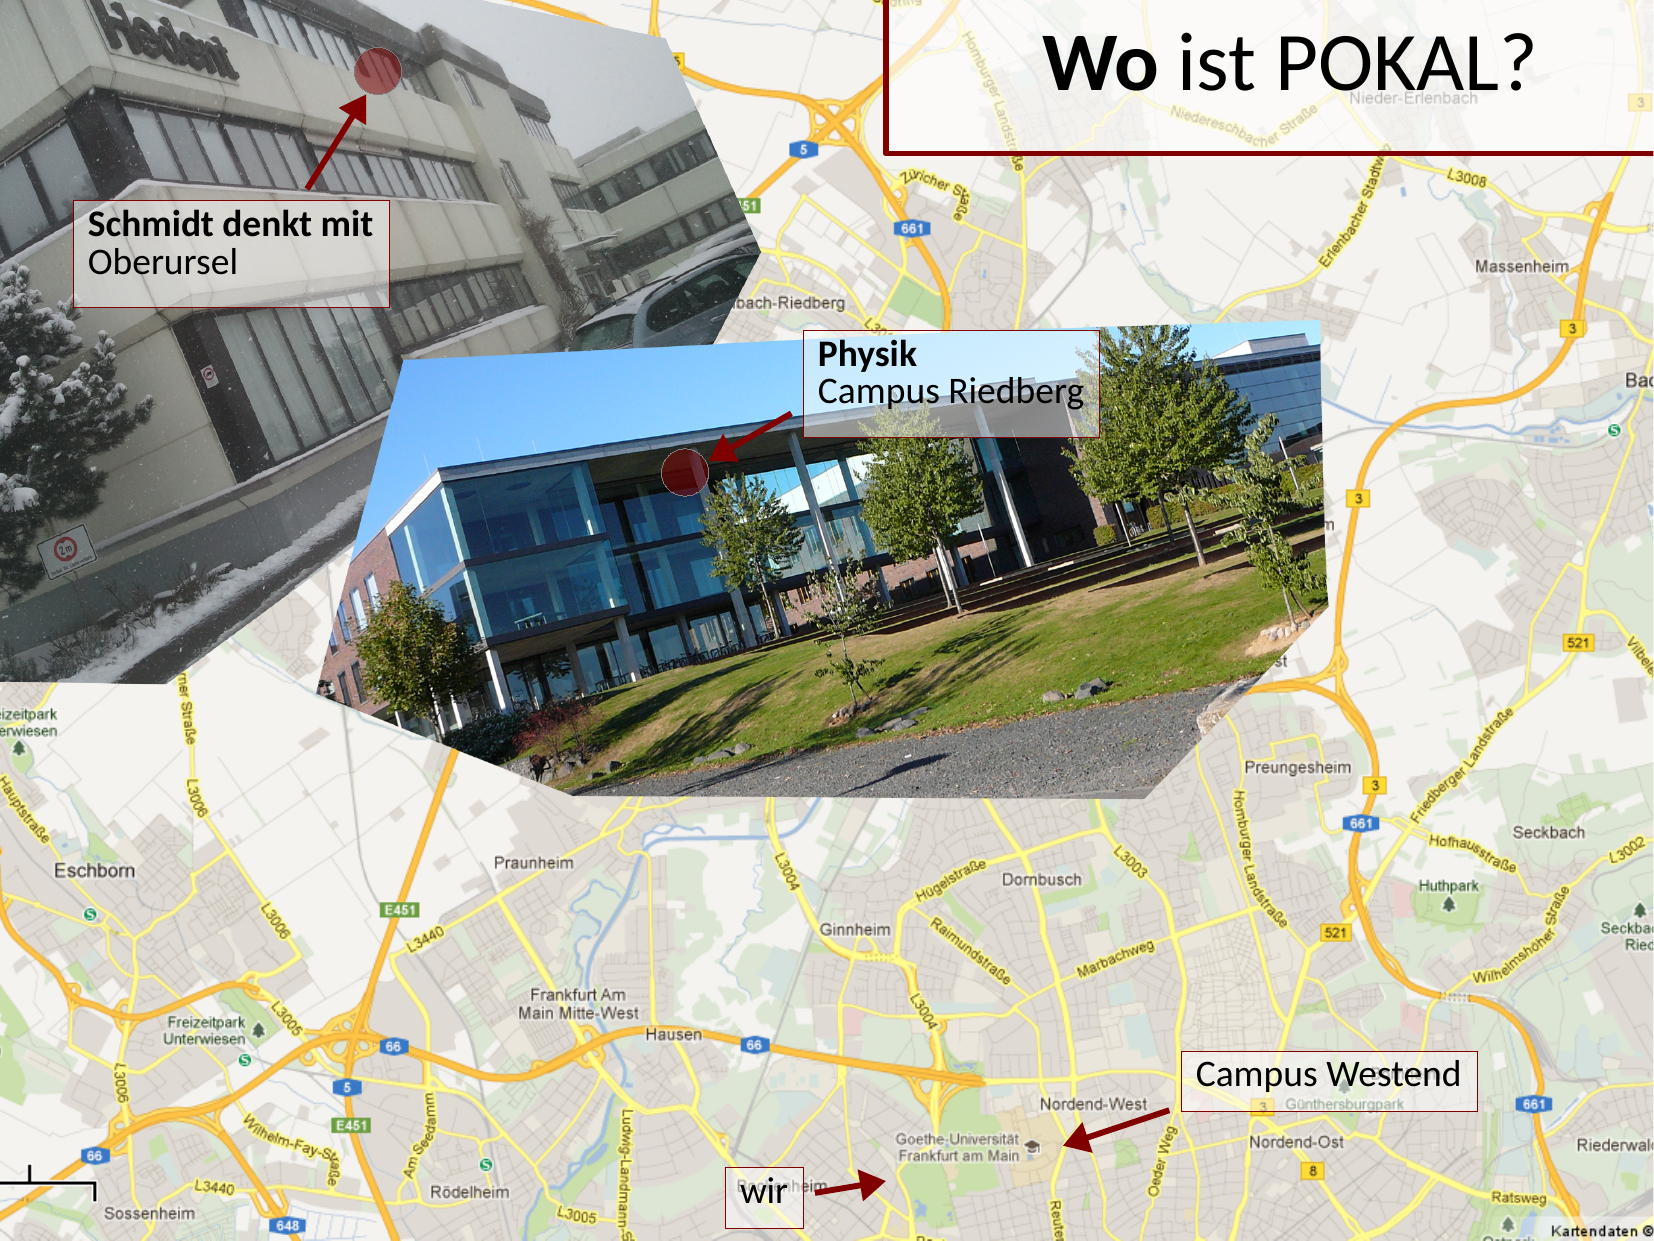

Wo ist POKAL?
Schmidt denkt mit
Oberursel
Physik
Campus Riedberg
Campus Westend
wir